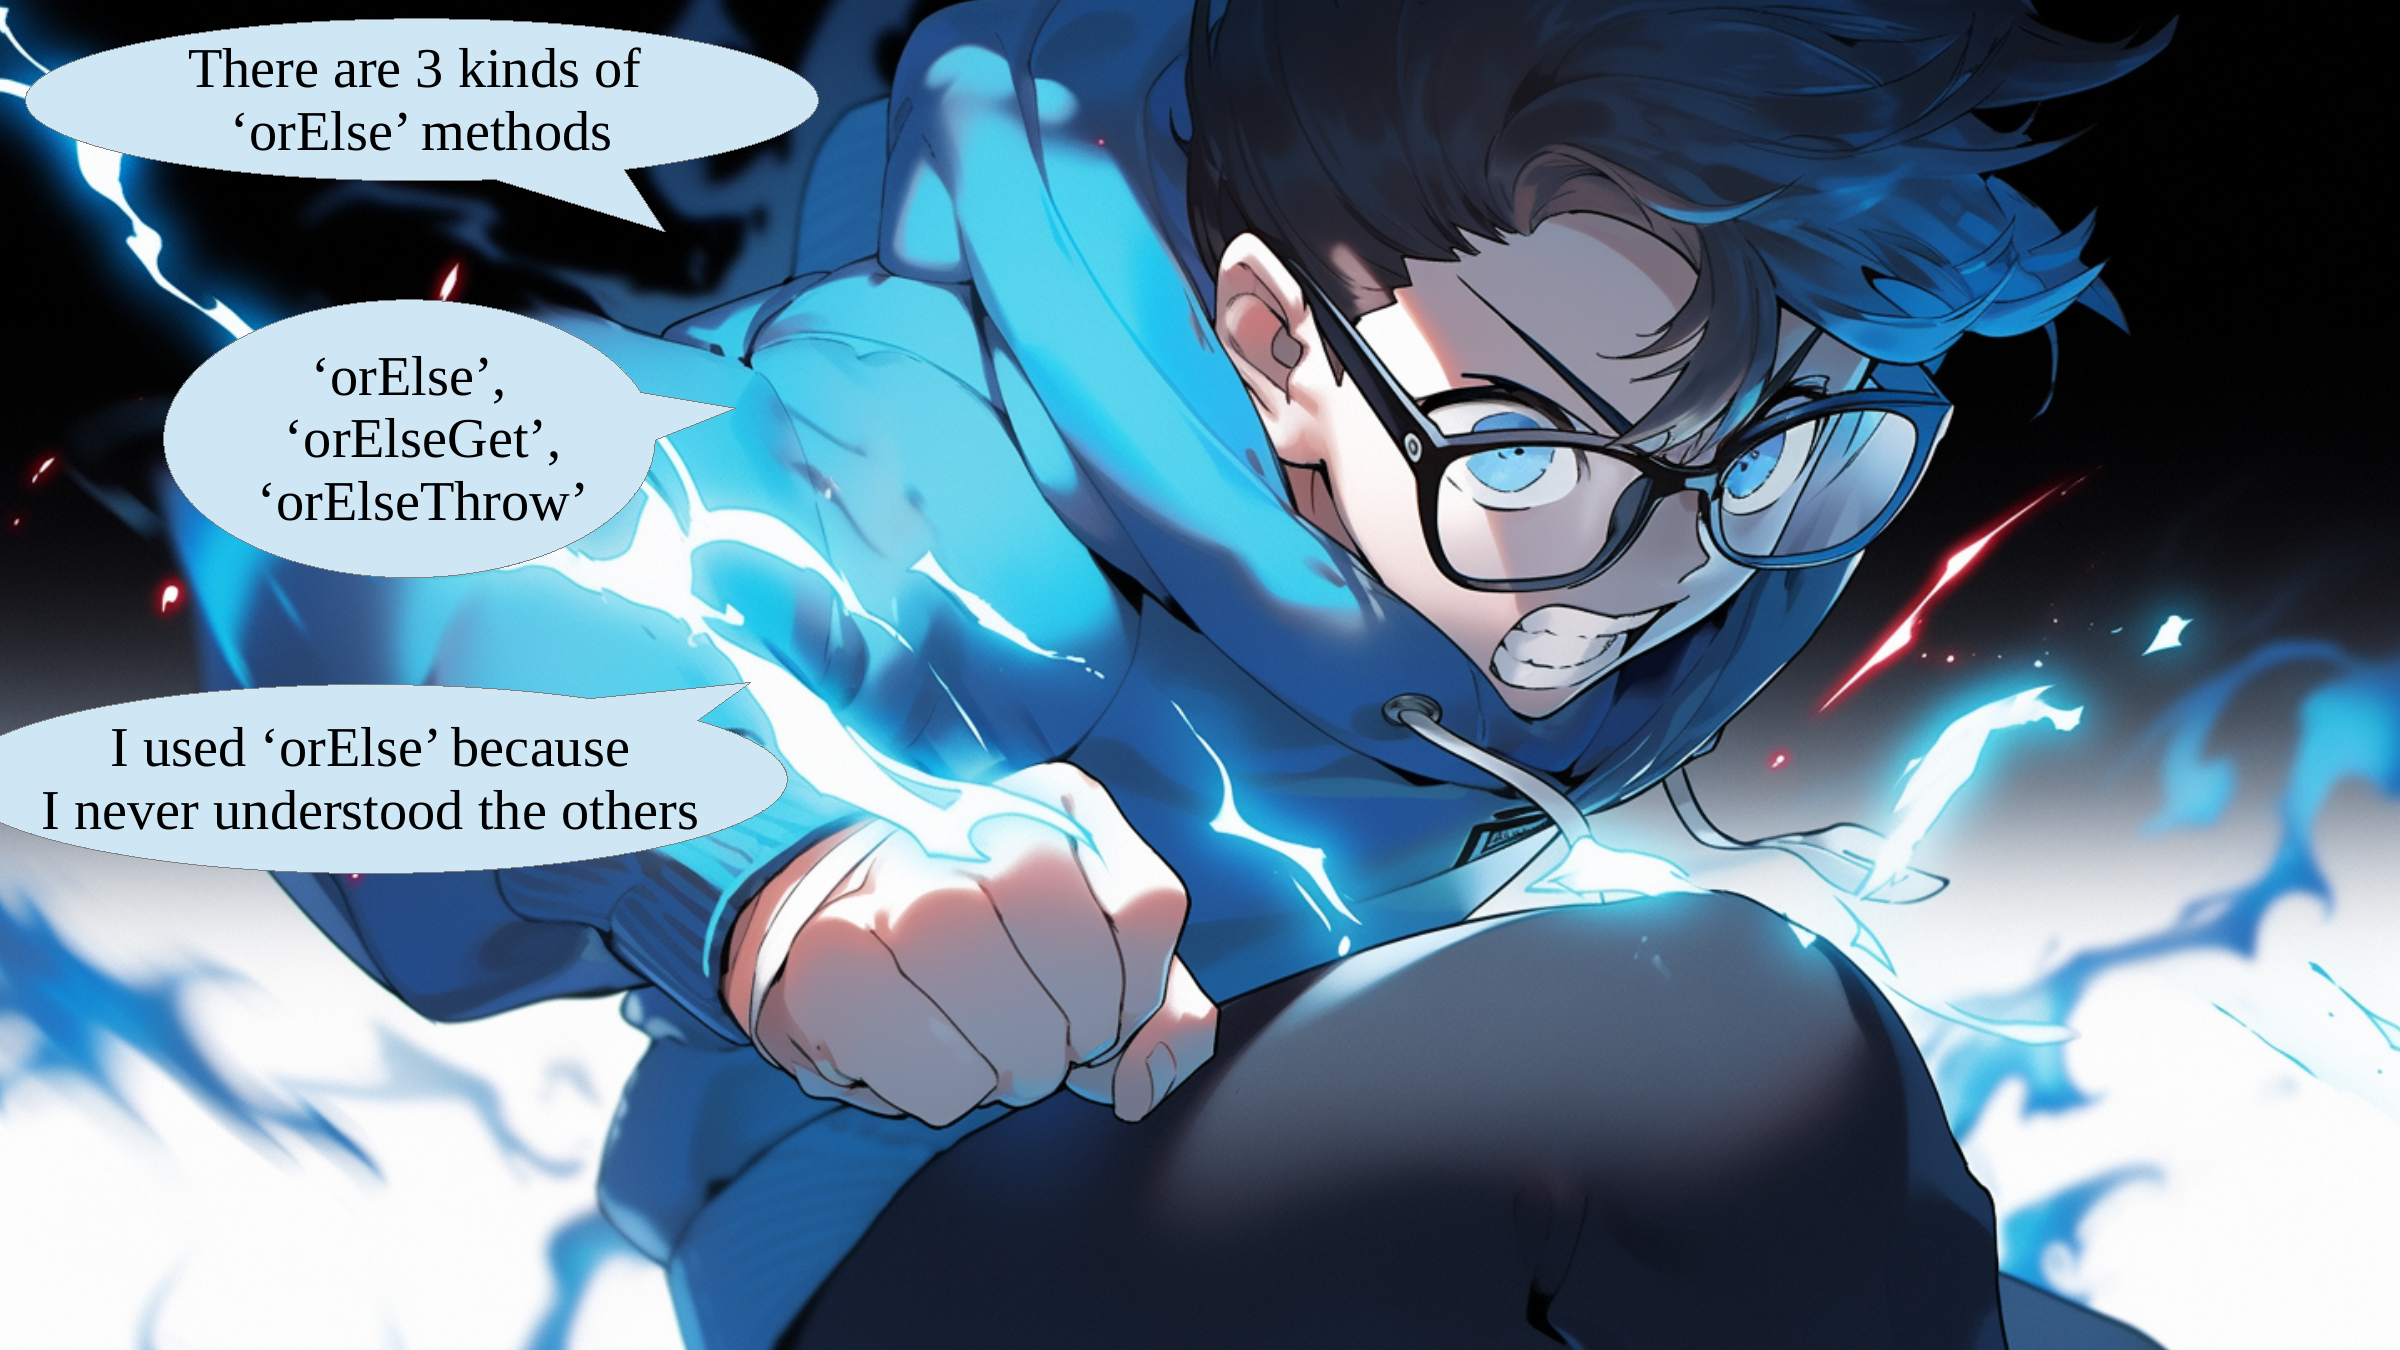

There are 3 kinds of
‘orElse’ methods
‘orElse’,
 ‘orElseGet’,
 ‘orElseThrow’
I used ‘orElse’ because
I never understood the others